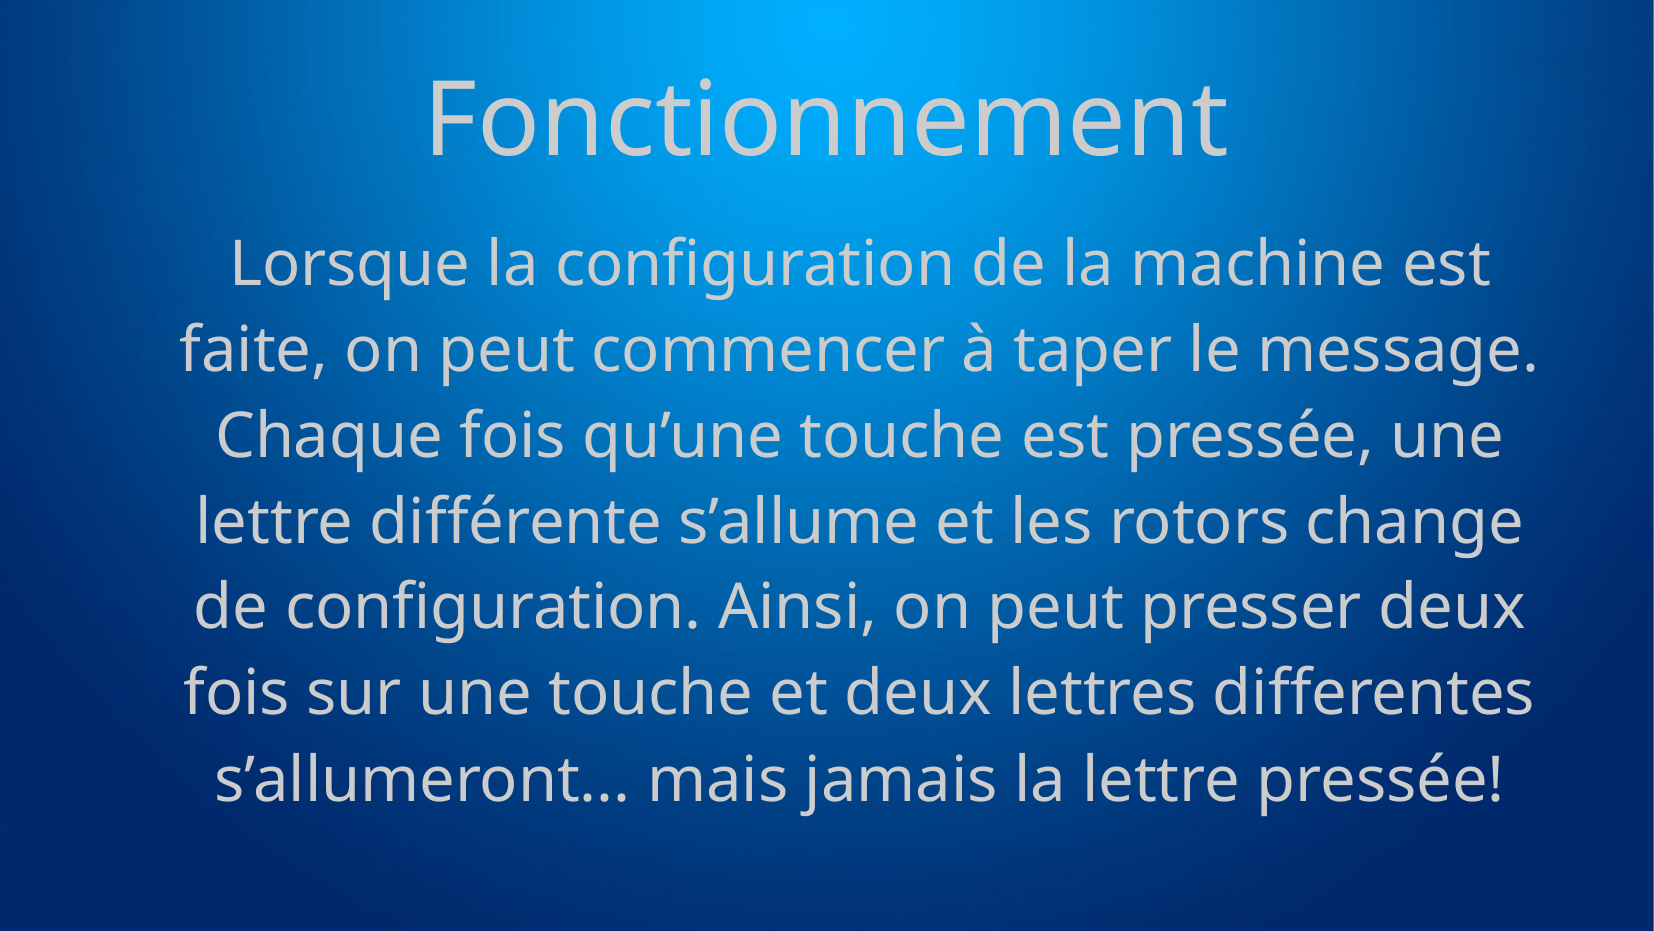

# Fonctionnement
Lorsque la configuration de la machine est faite, on peut commencer à taper le message. Chaque fois qu’une touche est pressée, une lettre différente s’allume et les rotors change de configuration. Ainsi, on peut presser deux fois sur une touche et deux lettres differentes s’allumeront... mais jamais la lettre pressée!